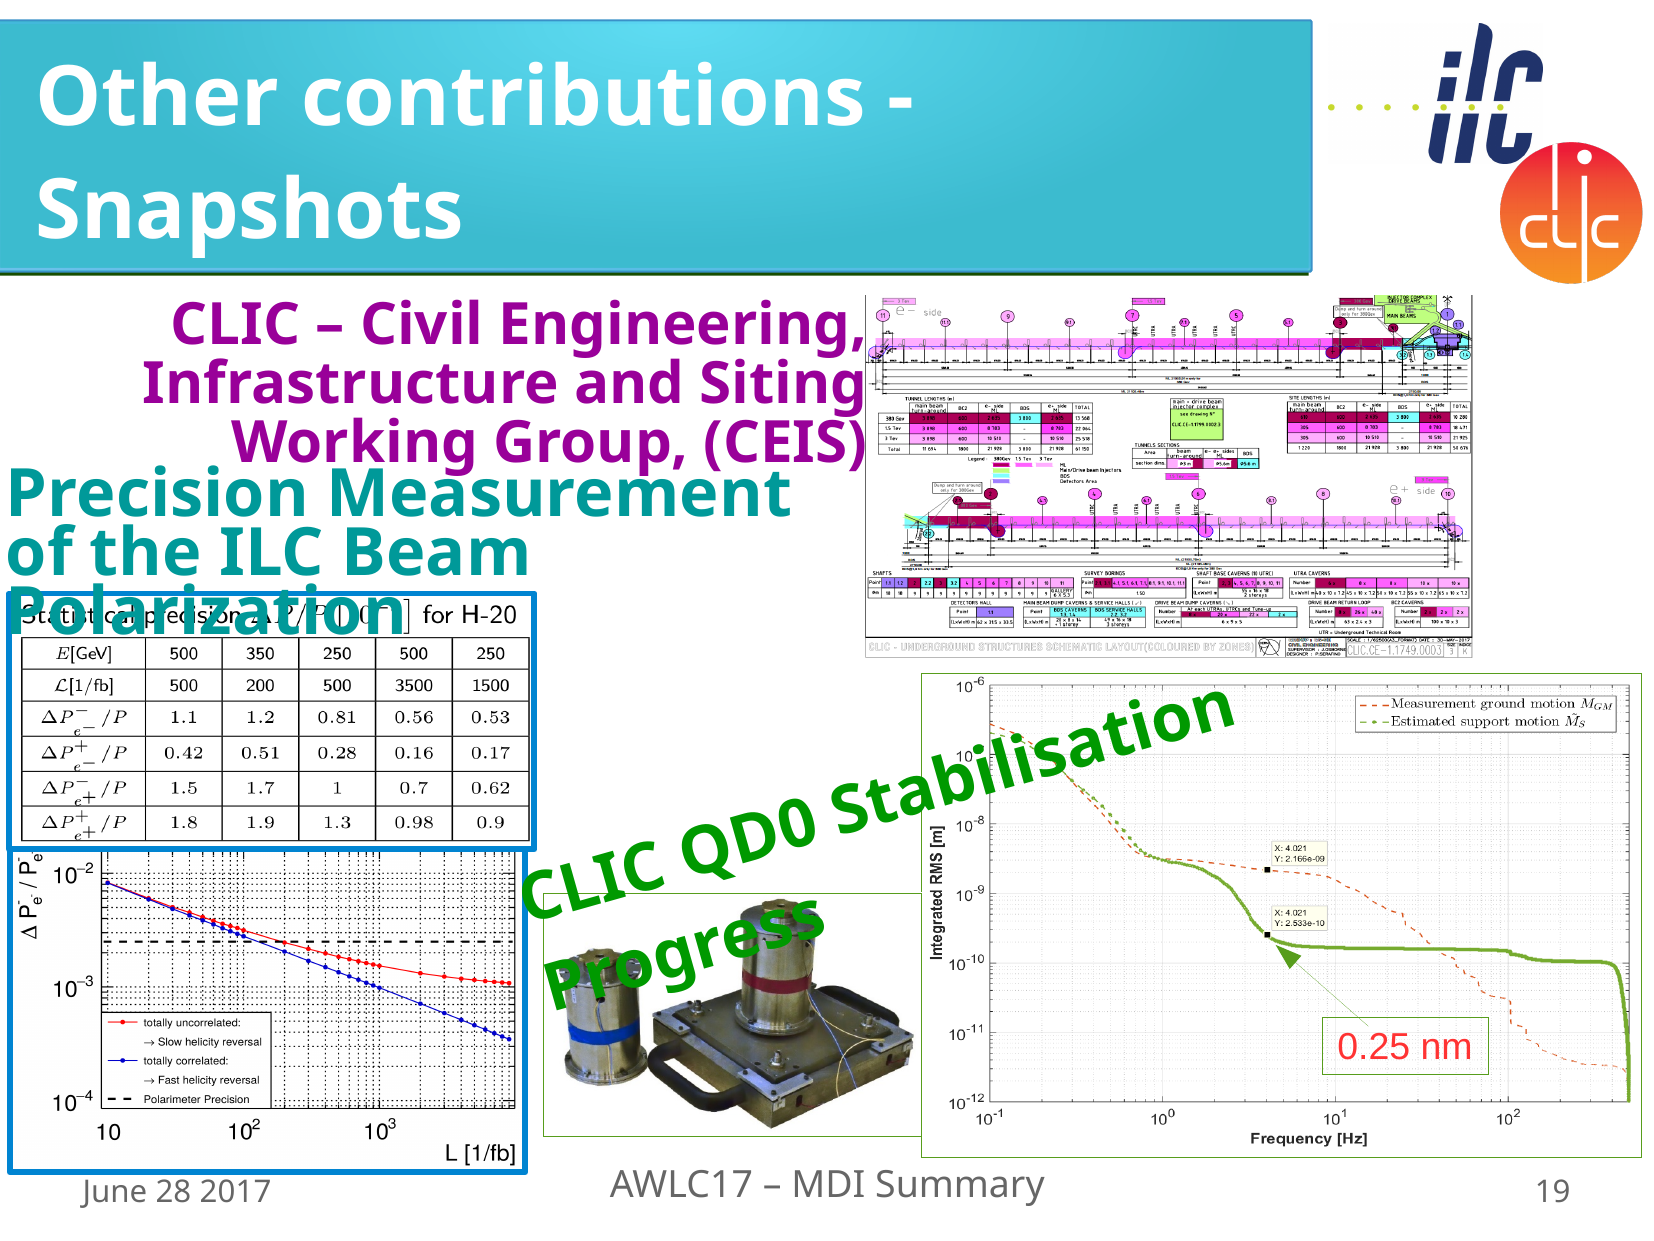

# Other contributions - Snapshots
CLIC – Civil Engineering, Infrastructure and Siting Working Group, (CEIS)
Precision Measurement
of the ILC Beam Polarization
CLIC QD0 Stabilisation Progress
0.25 nm
19